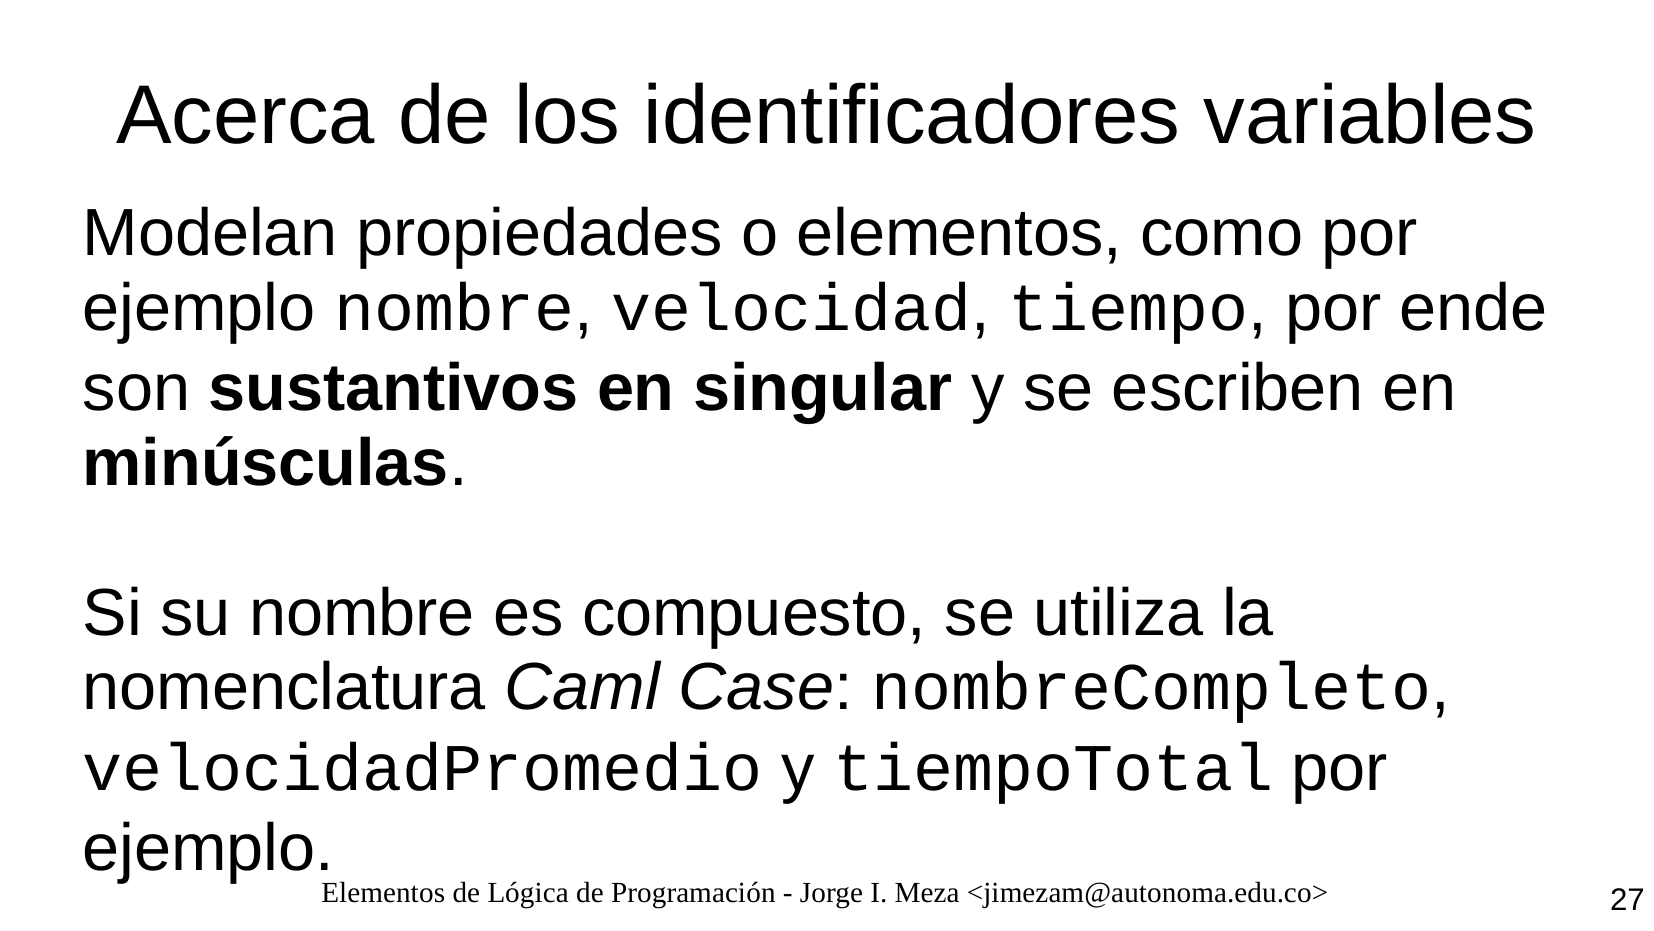

# Acerca de los identificadores variables
Modelan propiedades o elementos, como por ejemplo nombre, velocidad, tiempo, por ende son sustantivos en singular y se escriben en minúsculas.
Si su nombre es compuesto, se utiliza la nomenclatura Caml Case: nombreCompleto, velocidadPromedio y tiempoTotal por ejemplo.
Elementos de Lógica de Programación - Jorge I. Meza <jimezam@autonoma.edu.co>